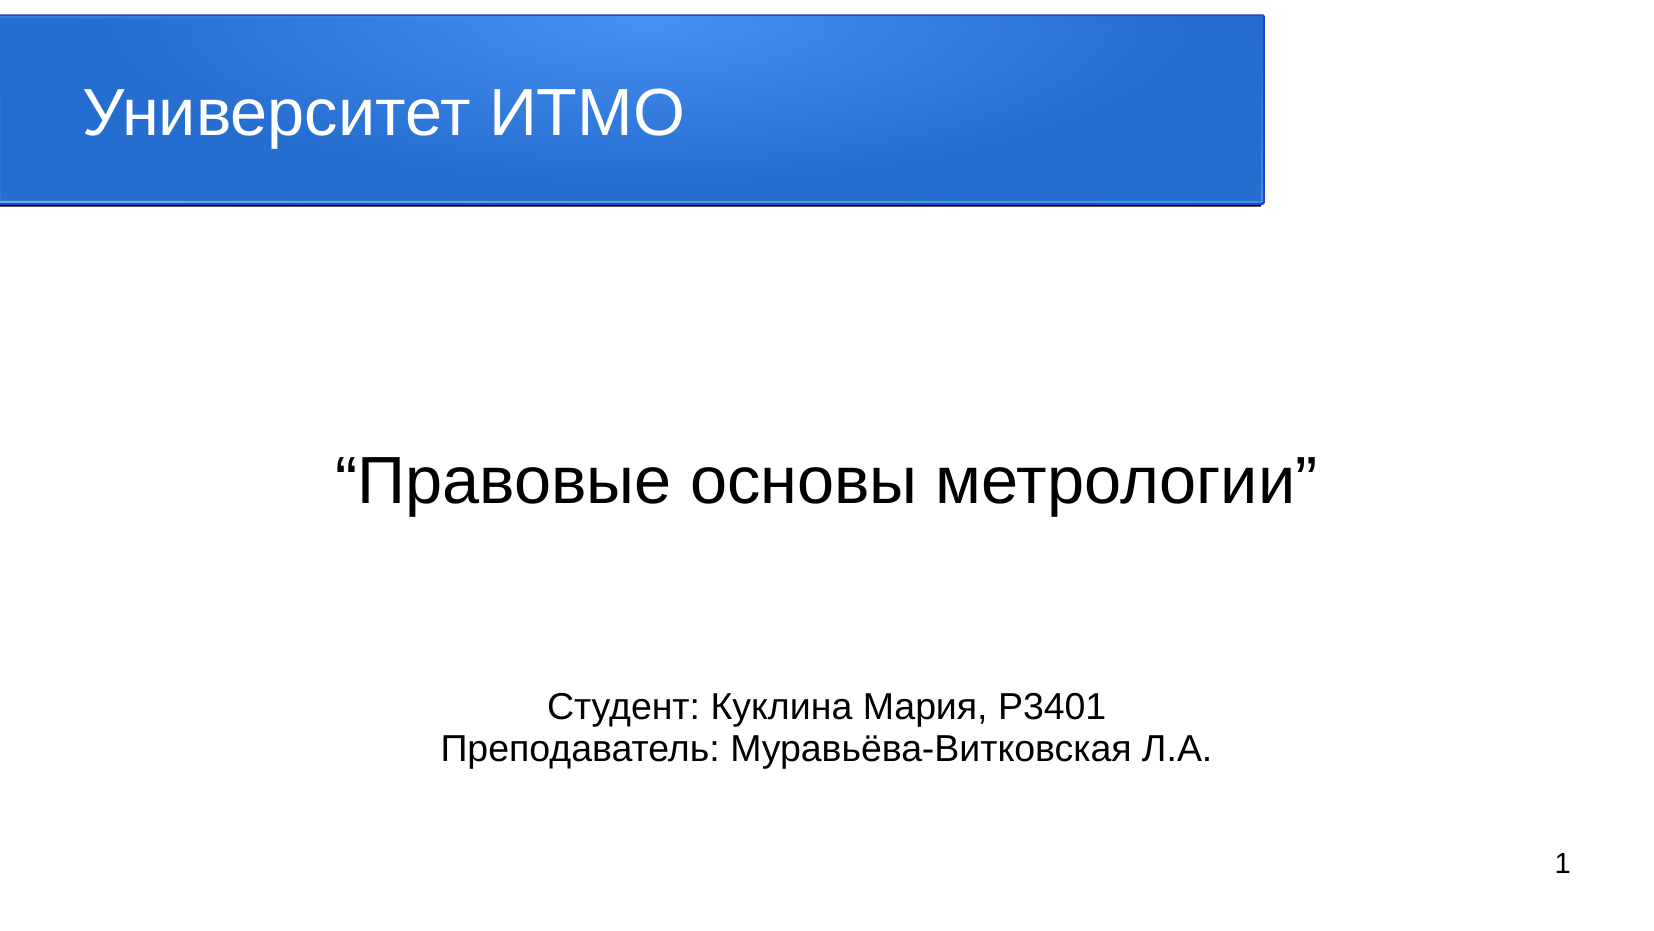

# Университет ИТМО
“Правовые основы метрологии”
Студент: Куклина Мария, P3401
Преподаватель: Муравьёва-Витковская Л.А.
1